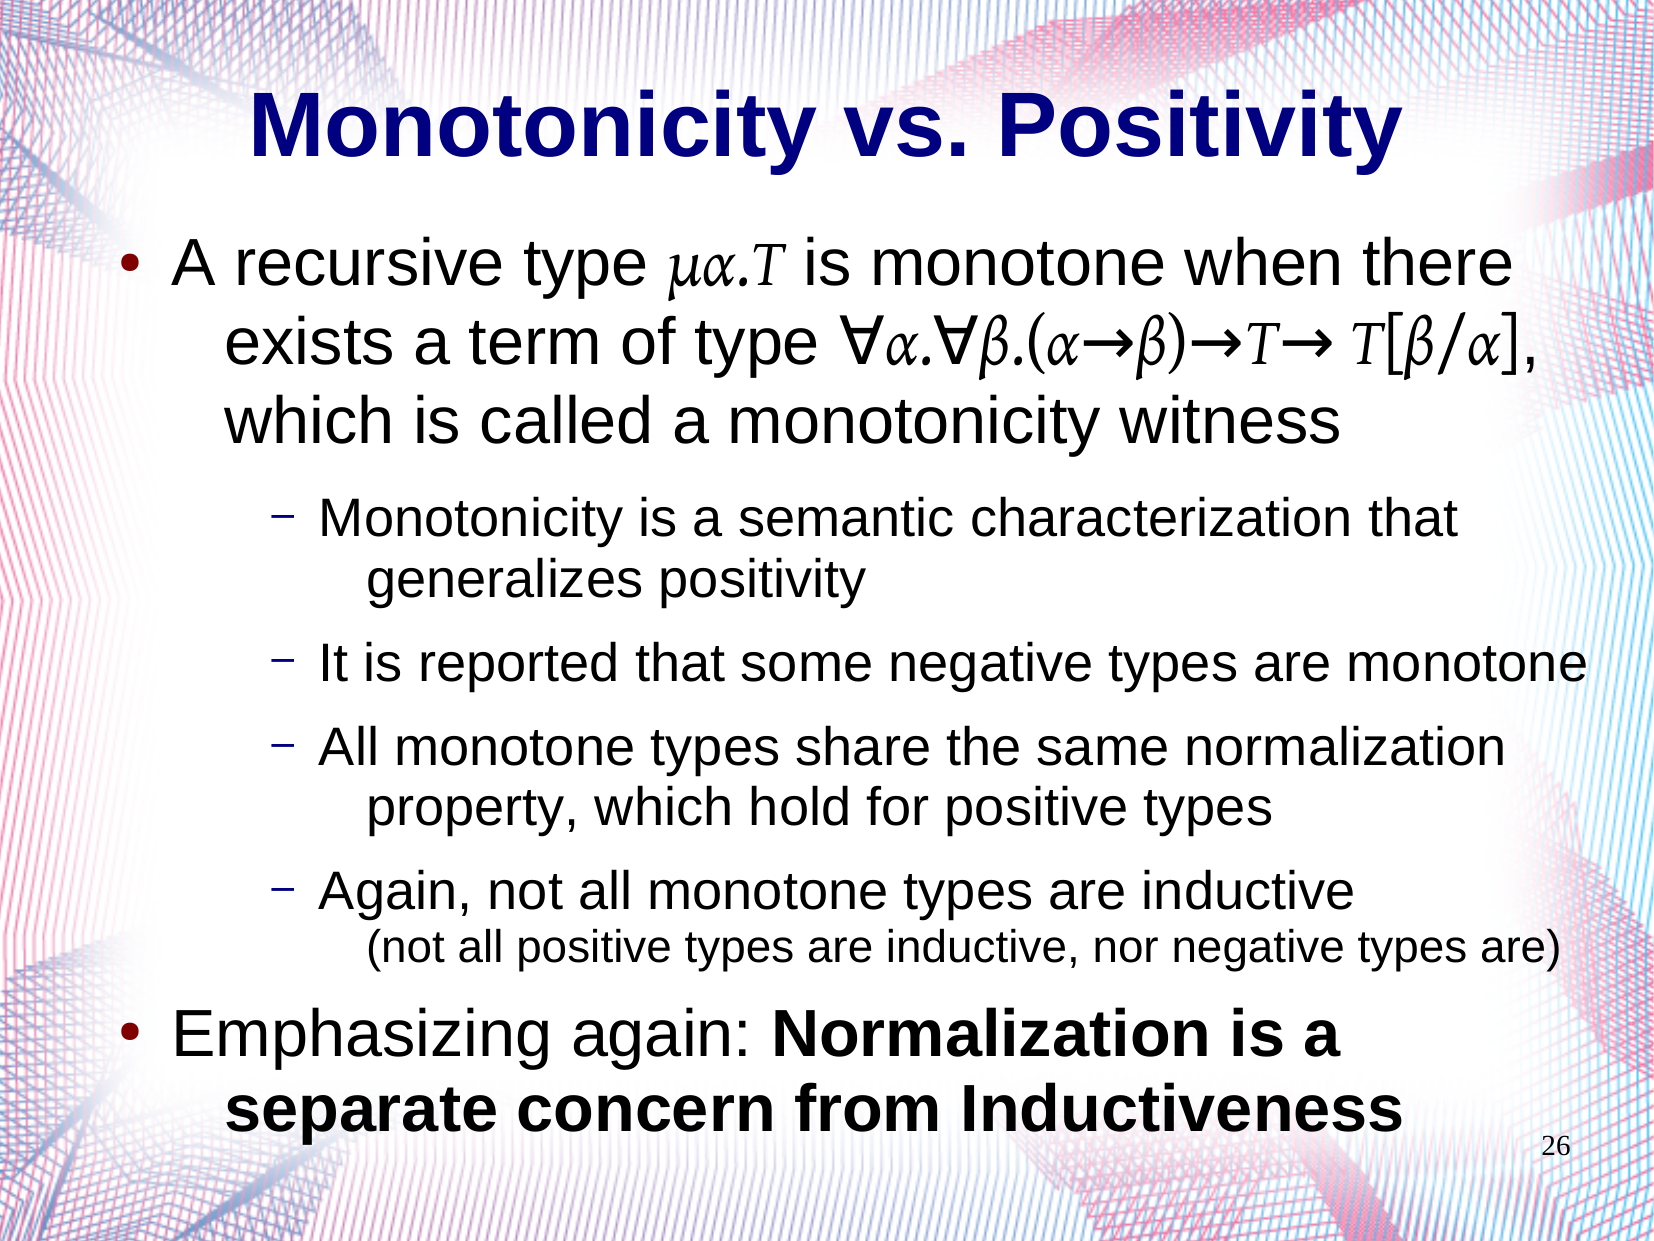

# Monotonicity vs. Positivity
A recursive type μα.T is monotone when there exists a term of type ∀α.∀β.(α→β)→T→ T[β/α], which is called a monotonicity witness
Monotonicity is a semantic characterization that generalizes positivity
It is reported that some negative types are monotone
All monotone types share the same normalization property, which hold for positive types
Again, not all monotone types are inductive
(not all positive types are inductive, nor negative types are)
Emphasizing again: Normalization is a separate concern from Inductiveness
26